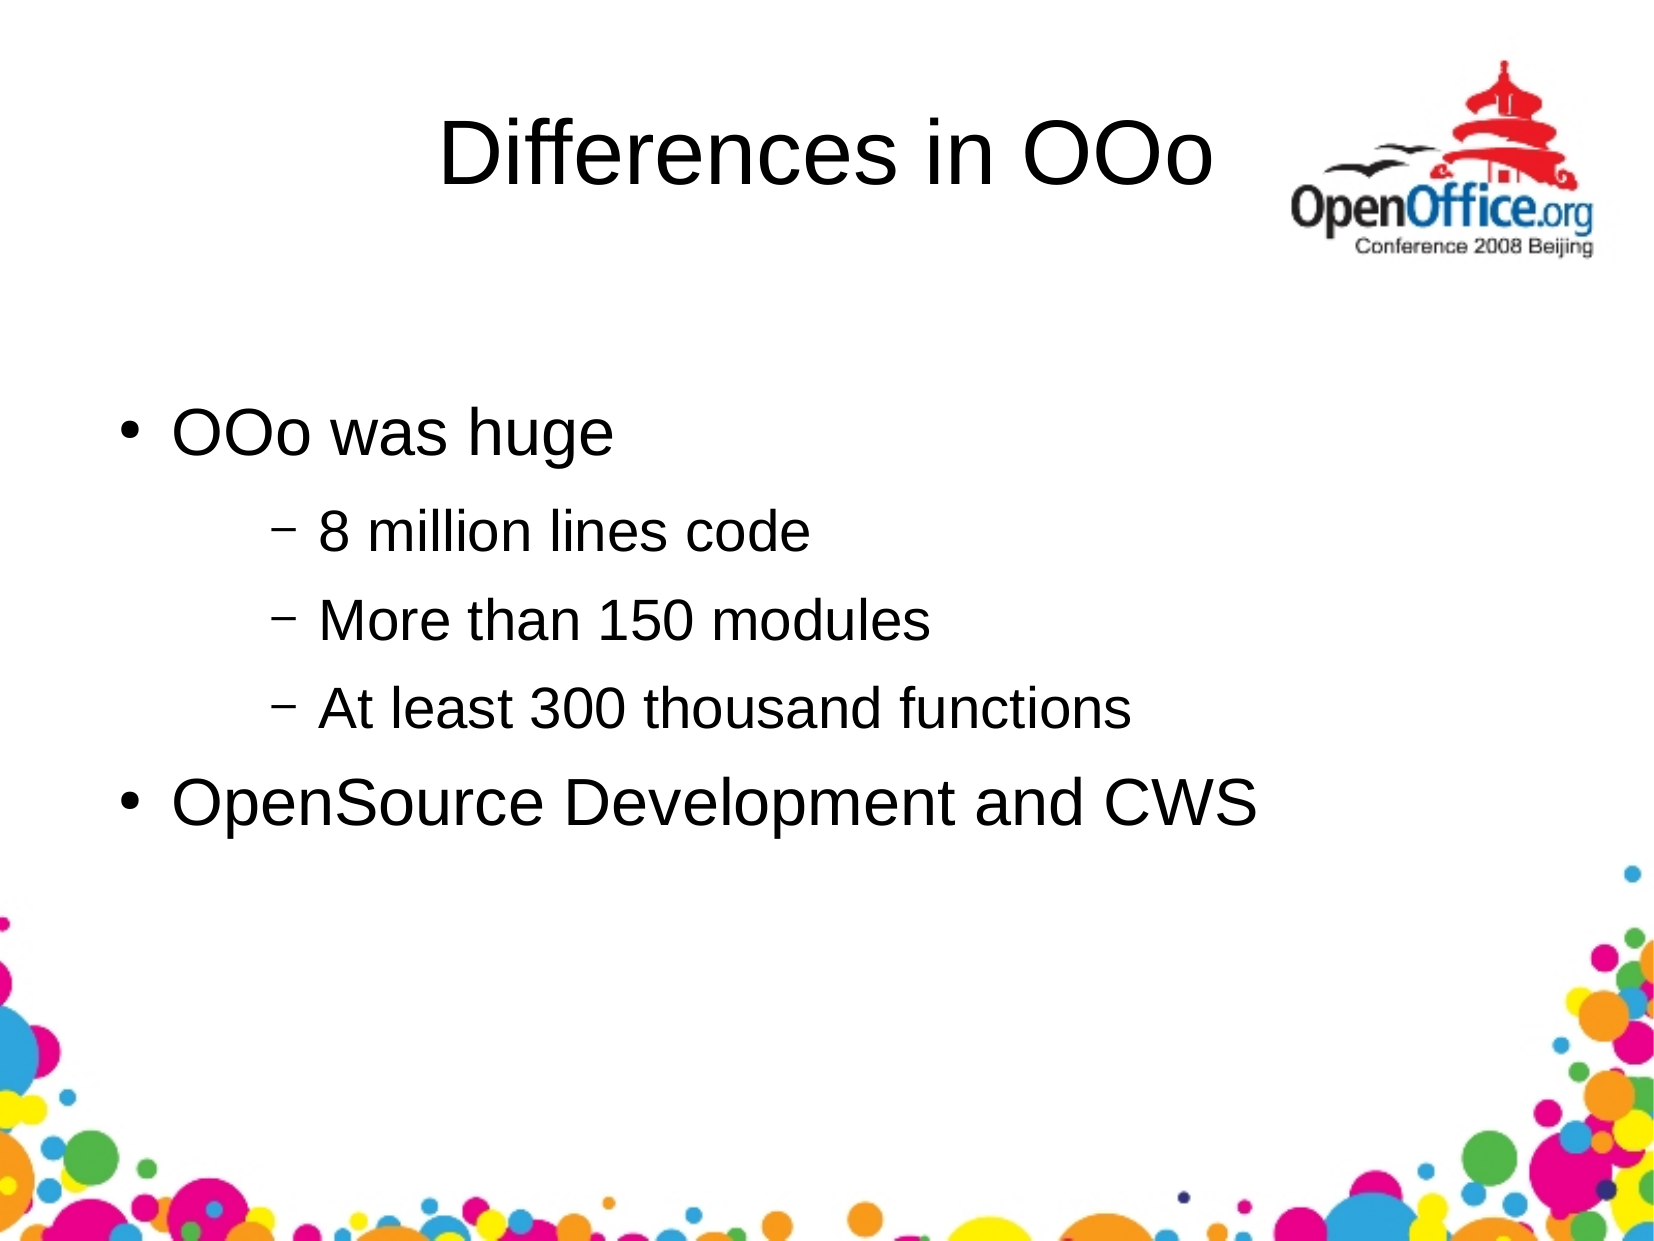

# Differences in OOo
OOo was huge
8 million lines code
More than 150 modules
At least 300 thousand functions
OpenSource Development and CWS